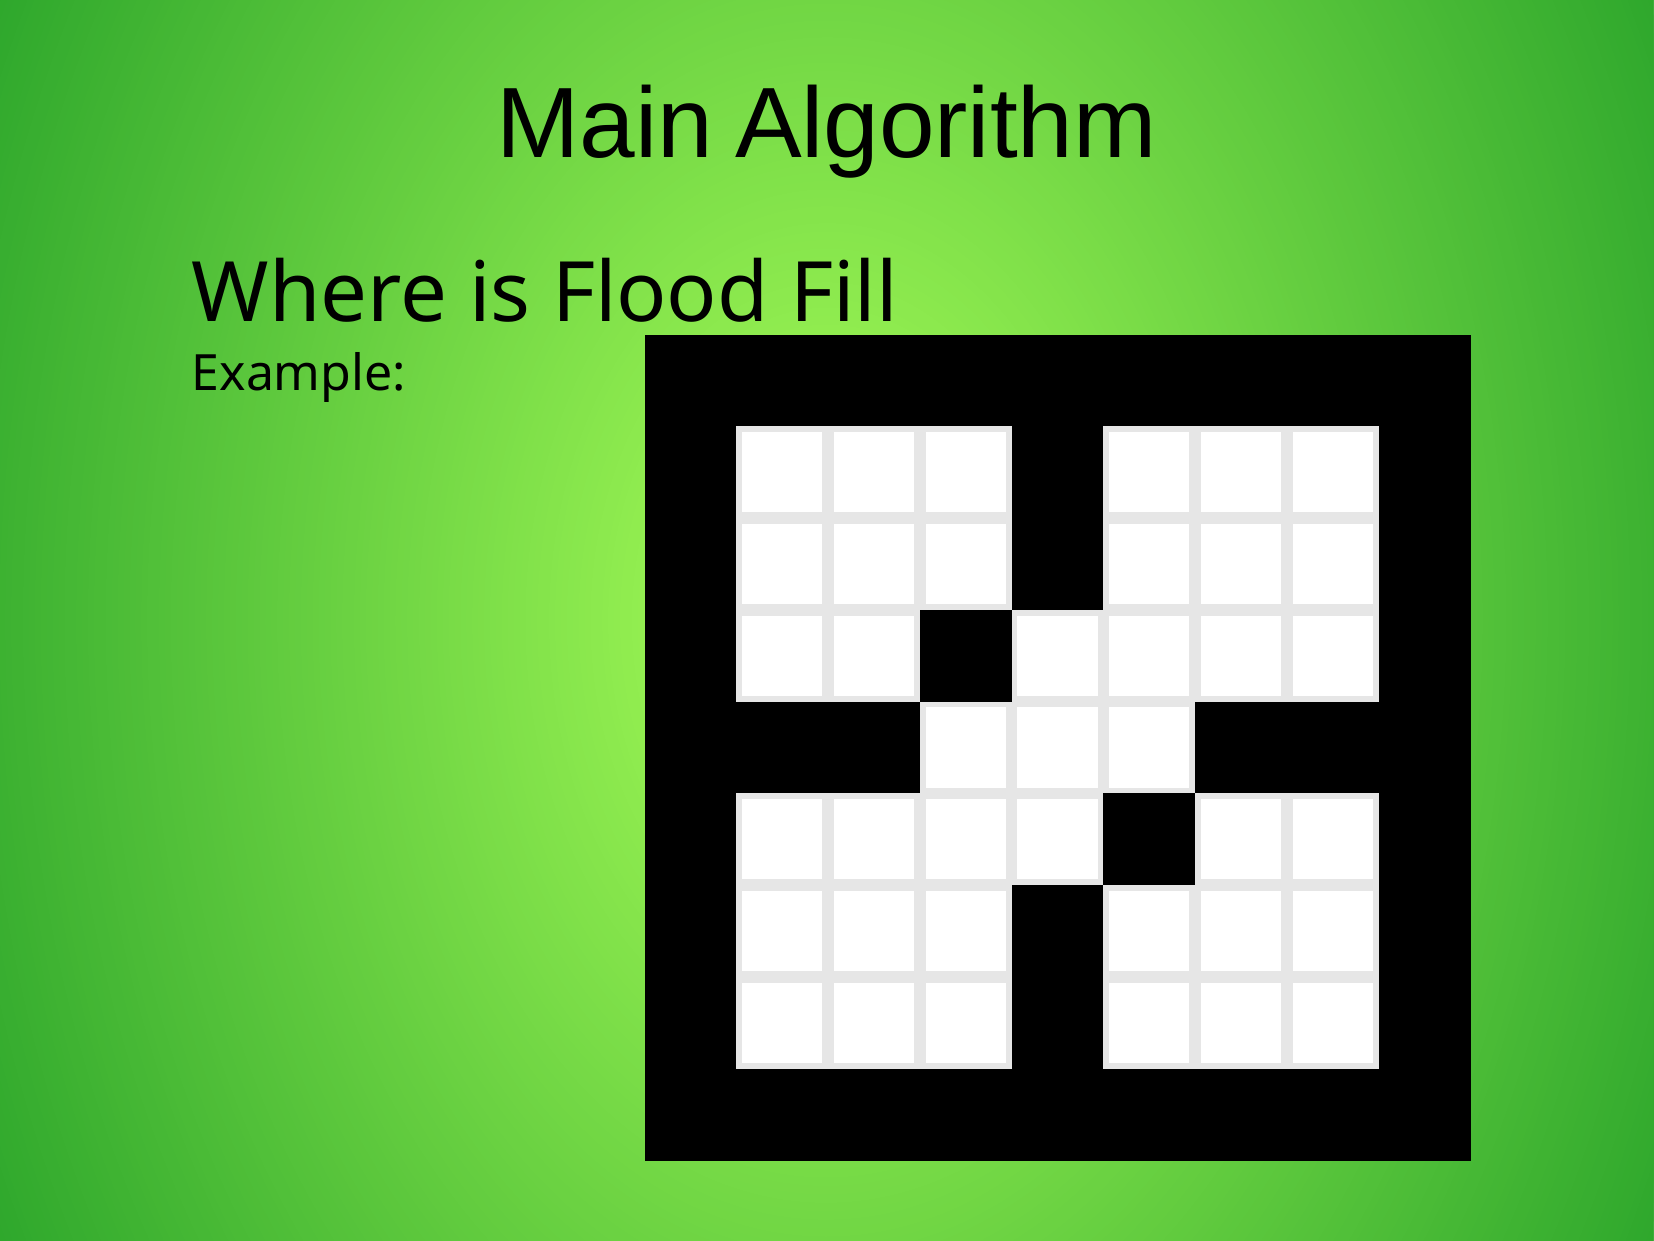

Main Algorithm
Where is Flood Fill
Example: